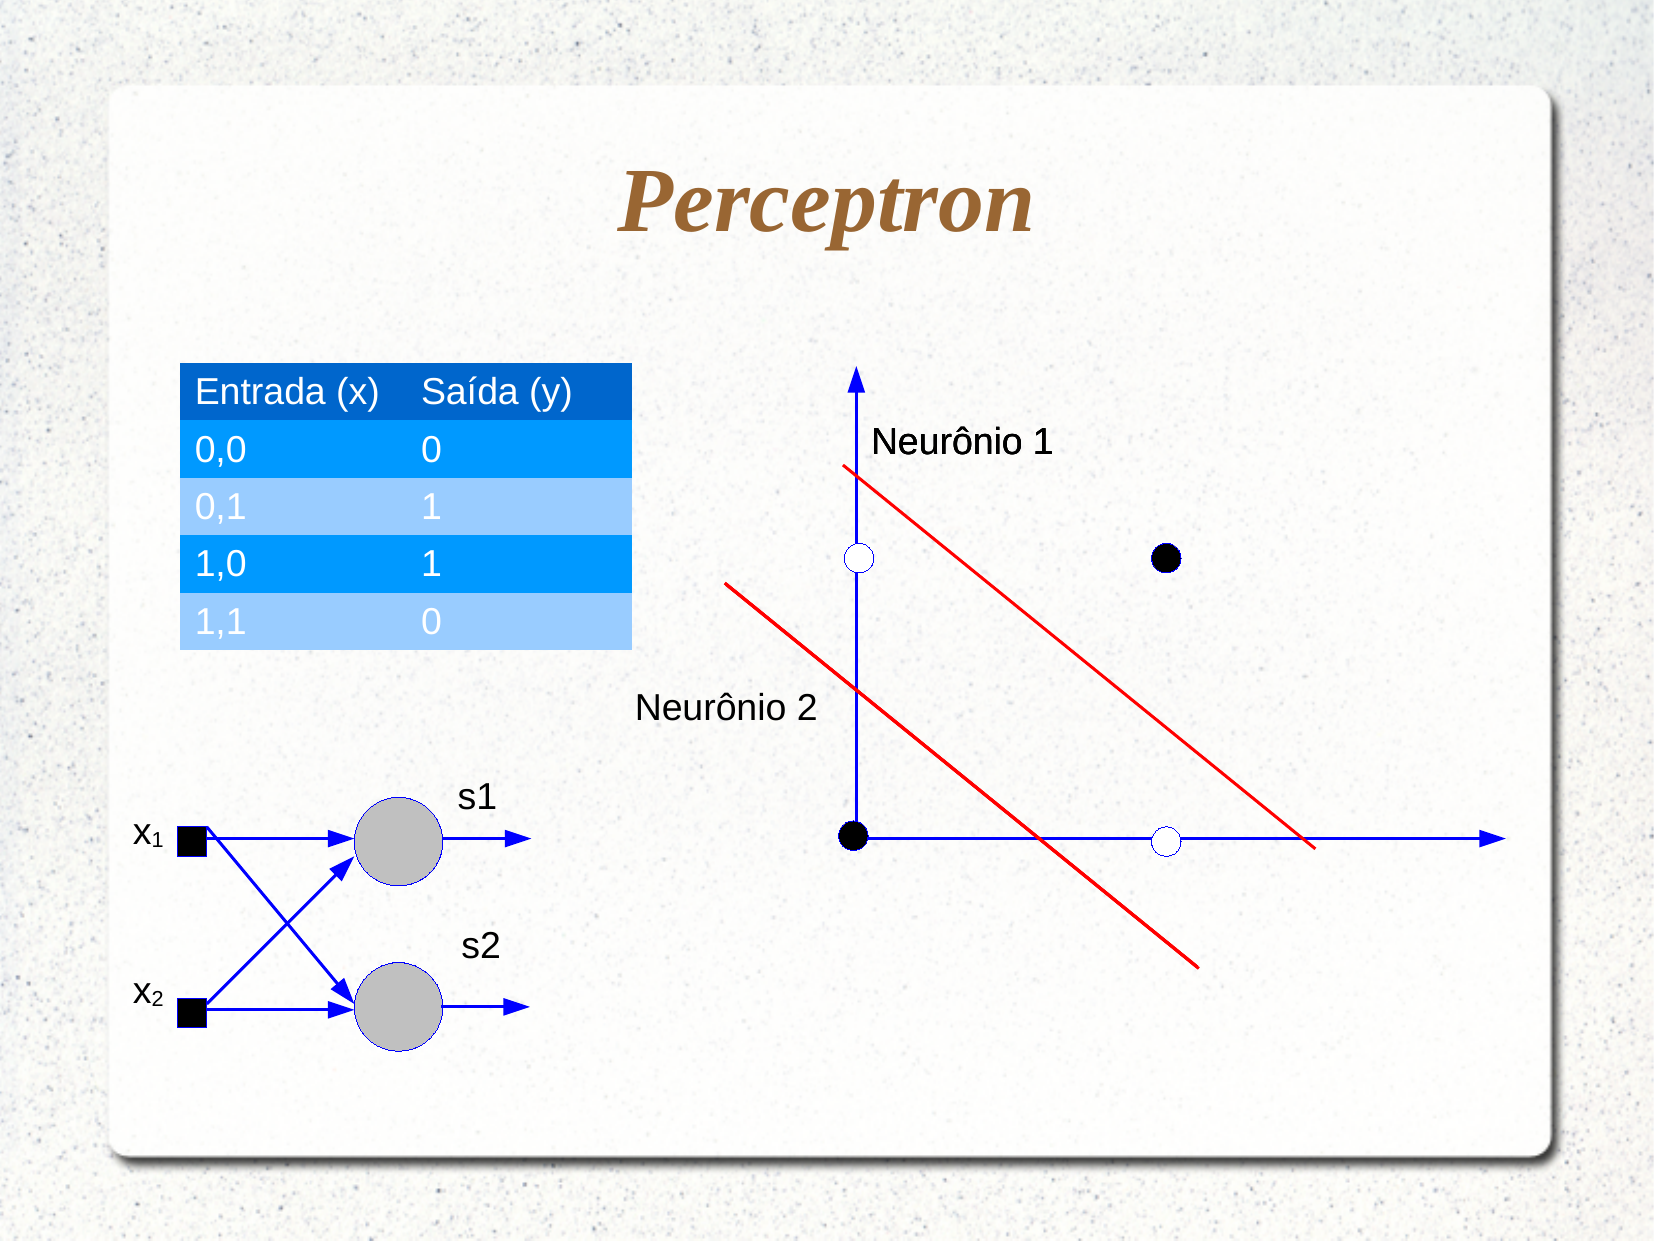

# Perceptron
| Entrada (x) | Saída (y) |
| --- | --- |
| 0,0 | 0 |
| 0,1 | 1 |
| 1,0 | 1 |
| 1,1 | 0 |
Neurônio 1
Neurônio 1
Neurônio 1
Neurônio 2
s1
x1
s2
x2